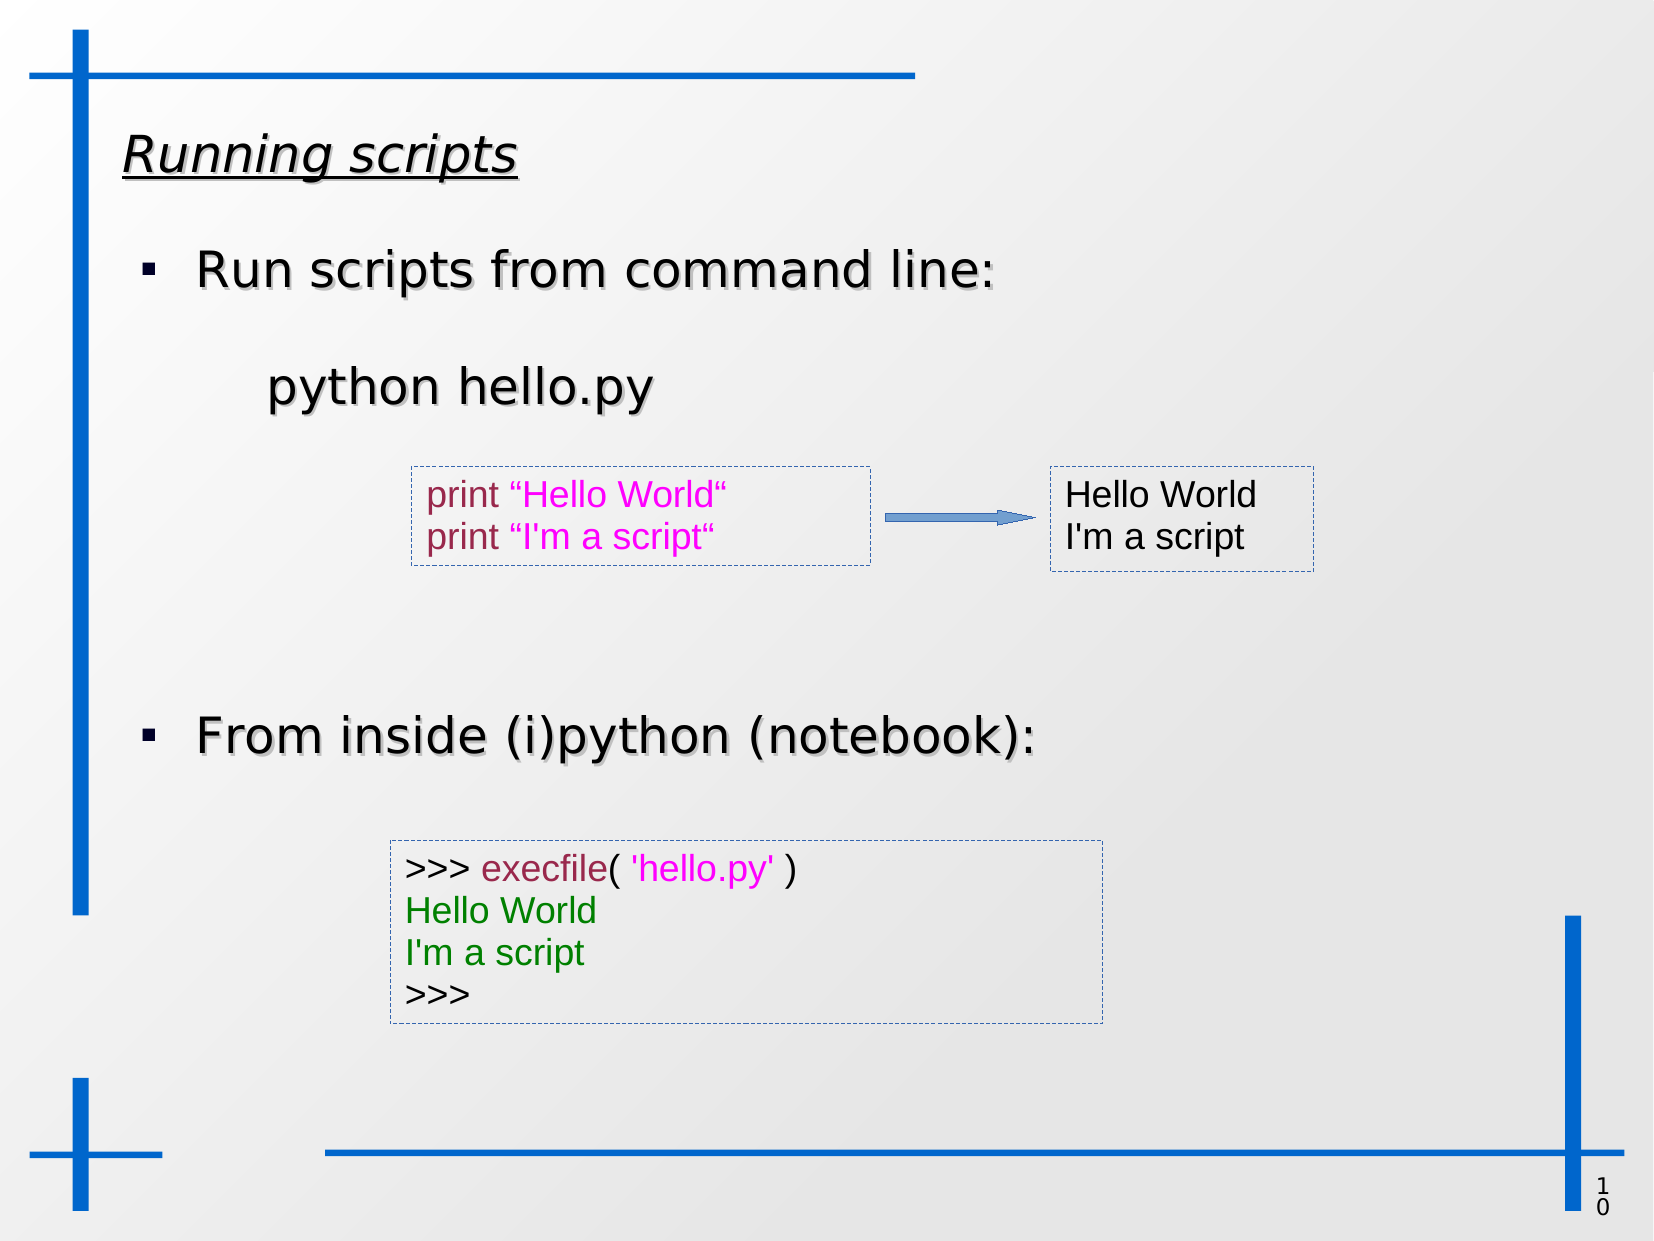

# Running scripts
Run scripts from command line:
python hello.py
From inside (i)python (notebook):
print “Hello World“
print “I'm a script“
Hello World
I'm a script
>>> execfile( 'hello.py' )
Hello World
I'm a script
>>>